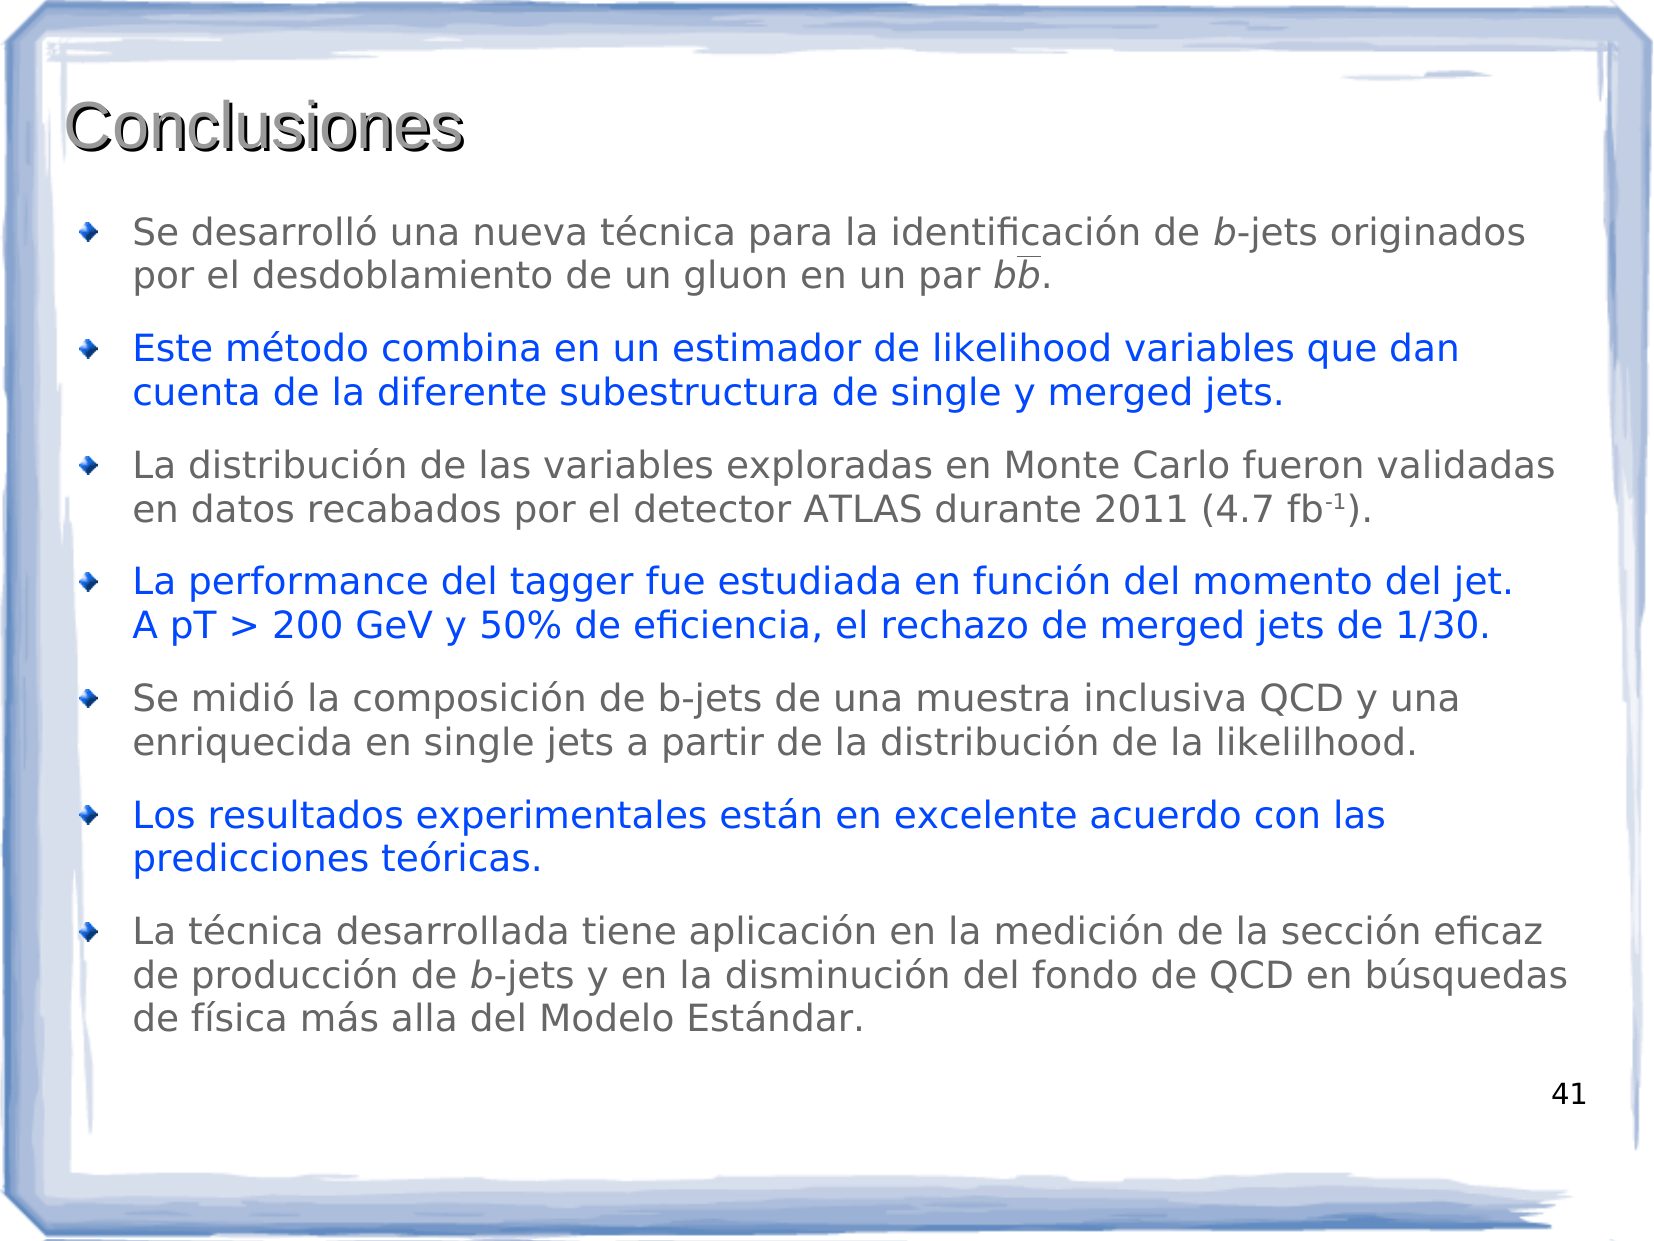

# Conclusiones
Se desarrolló una nueva técnica para la identificación de b-jets originados por el desdoblamiento de un gluon en un par bb.
Este método combina en un estimador de likelihood variables que dan cuenta de la diferente subestructura de single y merged jets.
La distribución de las variables exploradas en Monte Carlo fueron validadas en datos recabados por el detector ATLAS durante 2011 (4.7 fb-1).
La performance del tagger fue estudiada en función del momento del jet. A pT > 200 GeV y 50% de eficiencia, el rechazo de merged jets de 1/30.
Se midió la composición de b-jets de una muestra inclusiva QCD y una enriquecida en single jets a partir de la distribución de la likelilhood.
Los resultados experimentales están en excelente acuerdo con las predicciones teóricas.
La técnica desarrollada tiene aplicación en la medición de la sección eficaz de producción de b-jets y en la disminución del fondo de QCD en búsquedas de física más alla del Modelo Estándar.
41